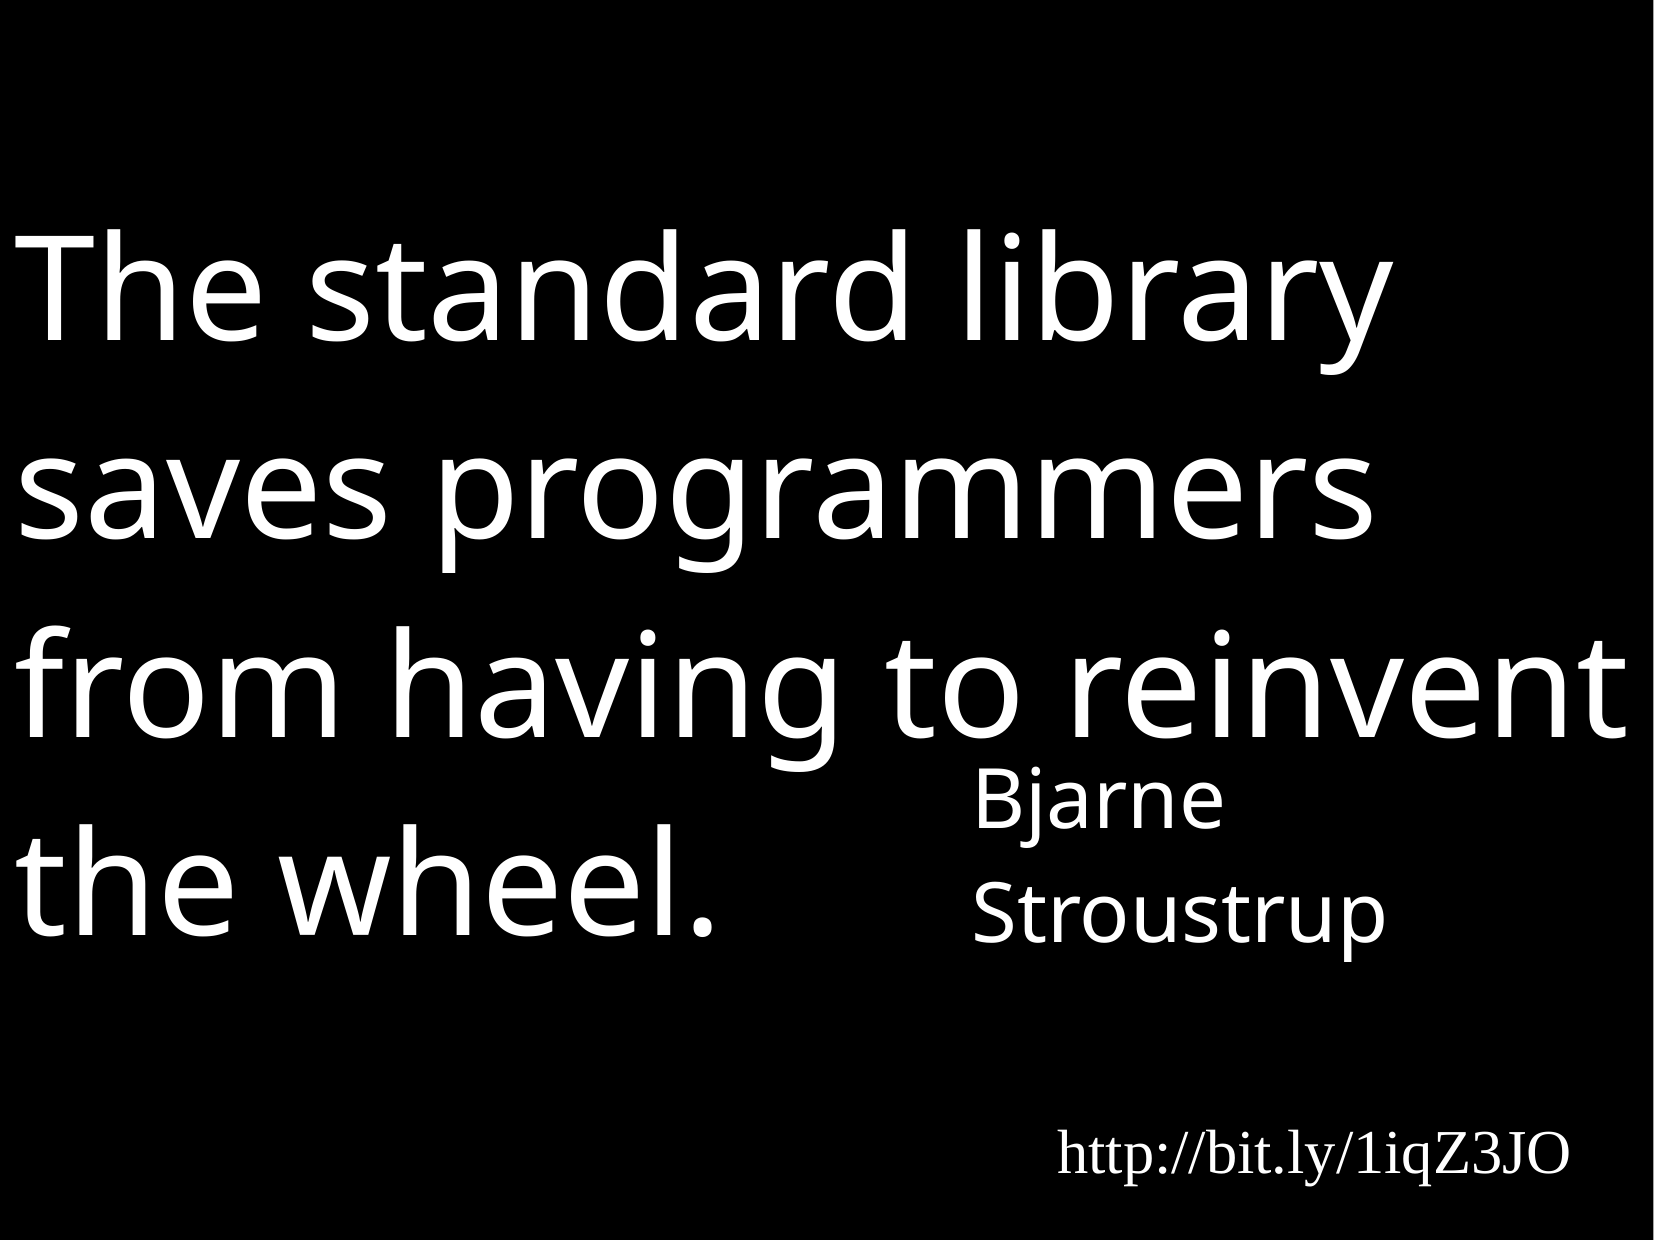

The standard library saves programmers from having to reinvent the wheel.
Bjarne Stroustrup
http://bit.ly/1iqZ3JO